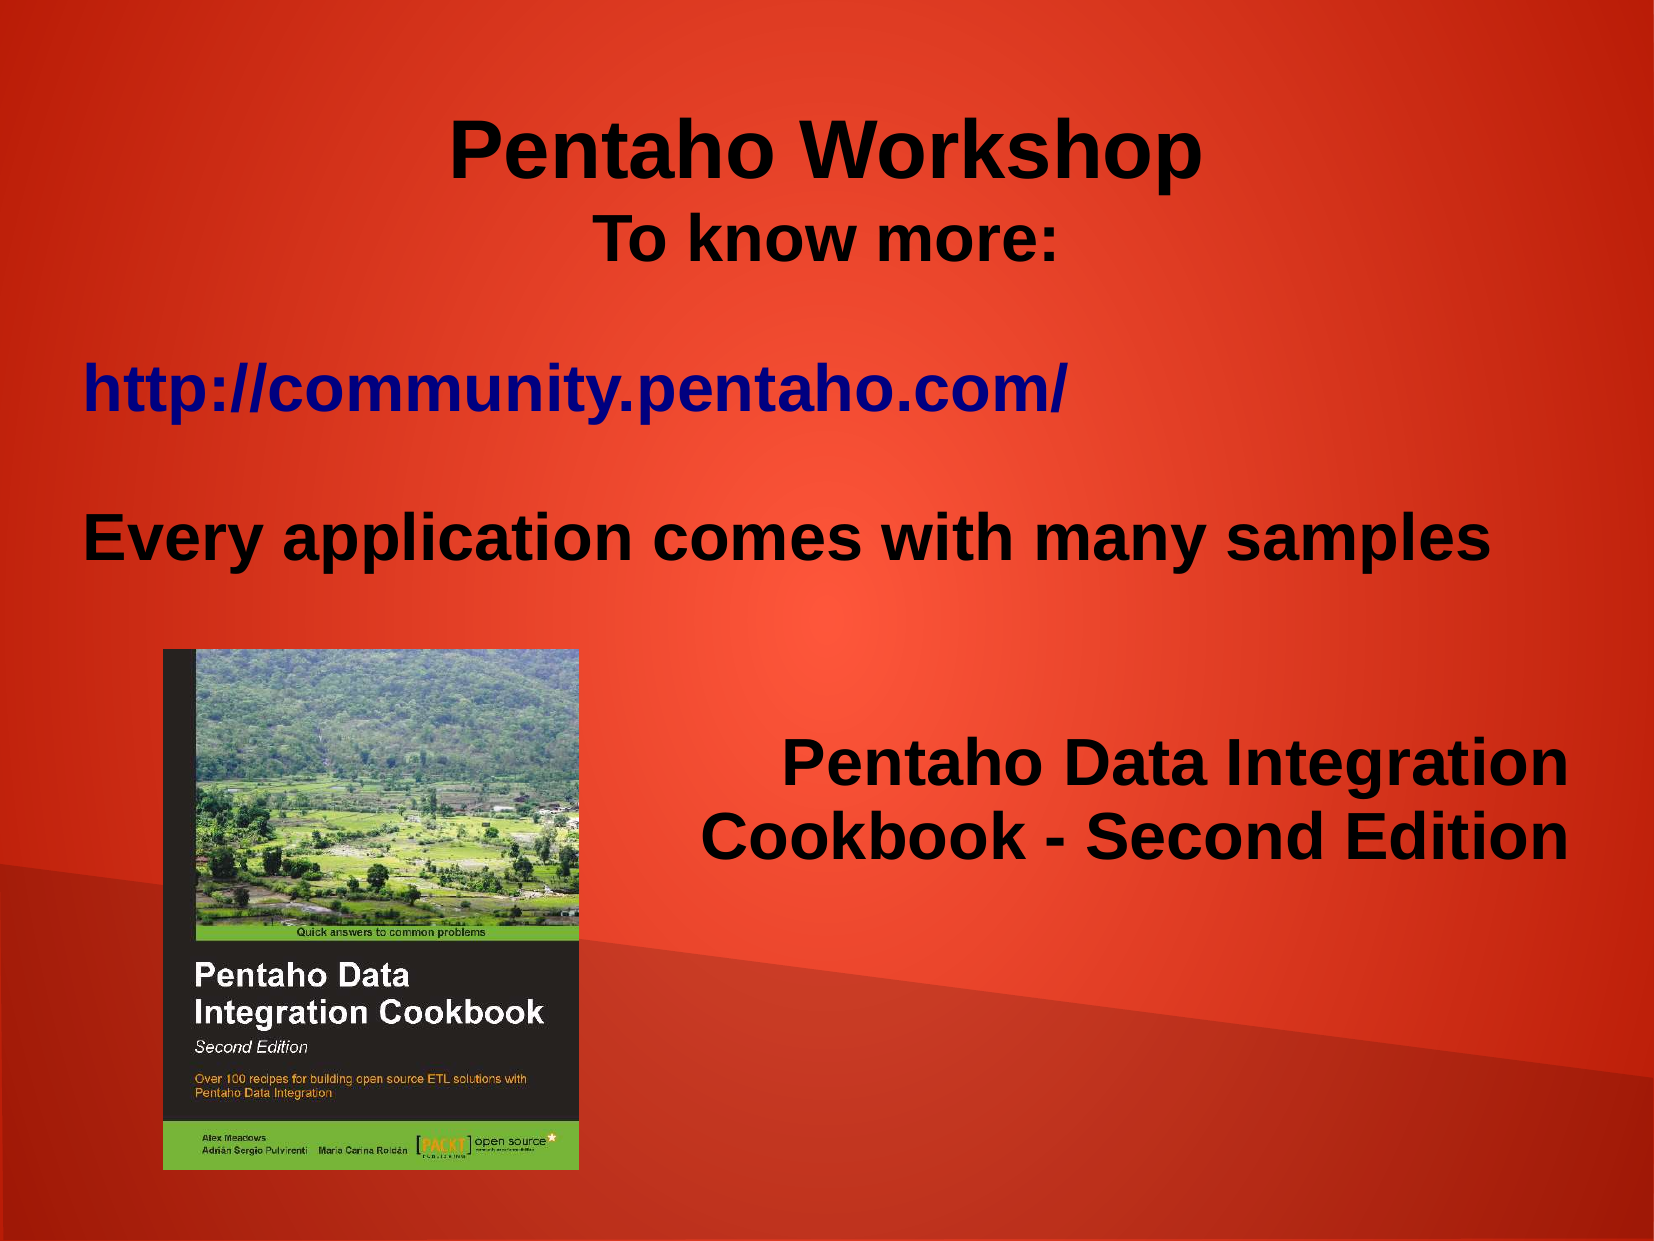

# Pentaho Workshop
To know more:
http://community.pentaho.com/
Every application comes with many samples
Pentaho Data Integration
 Cookbook - Second Edition